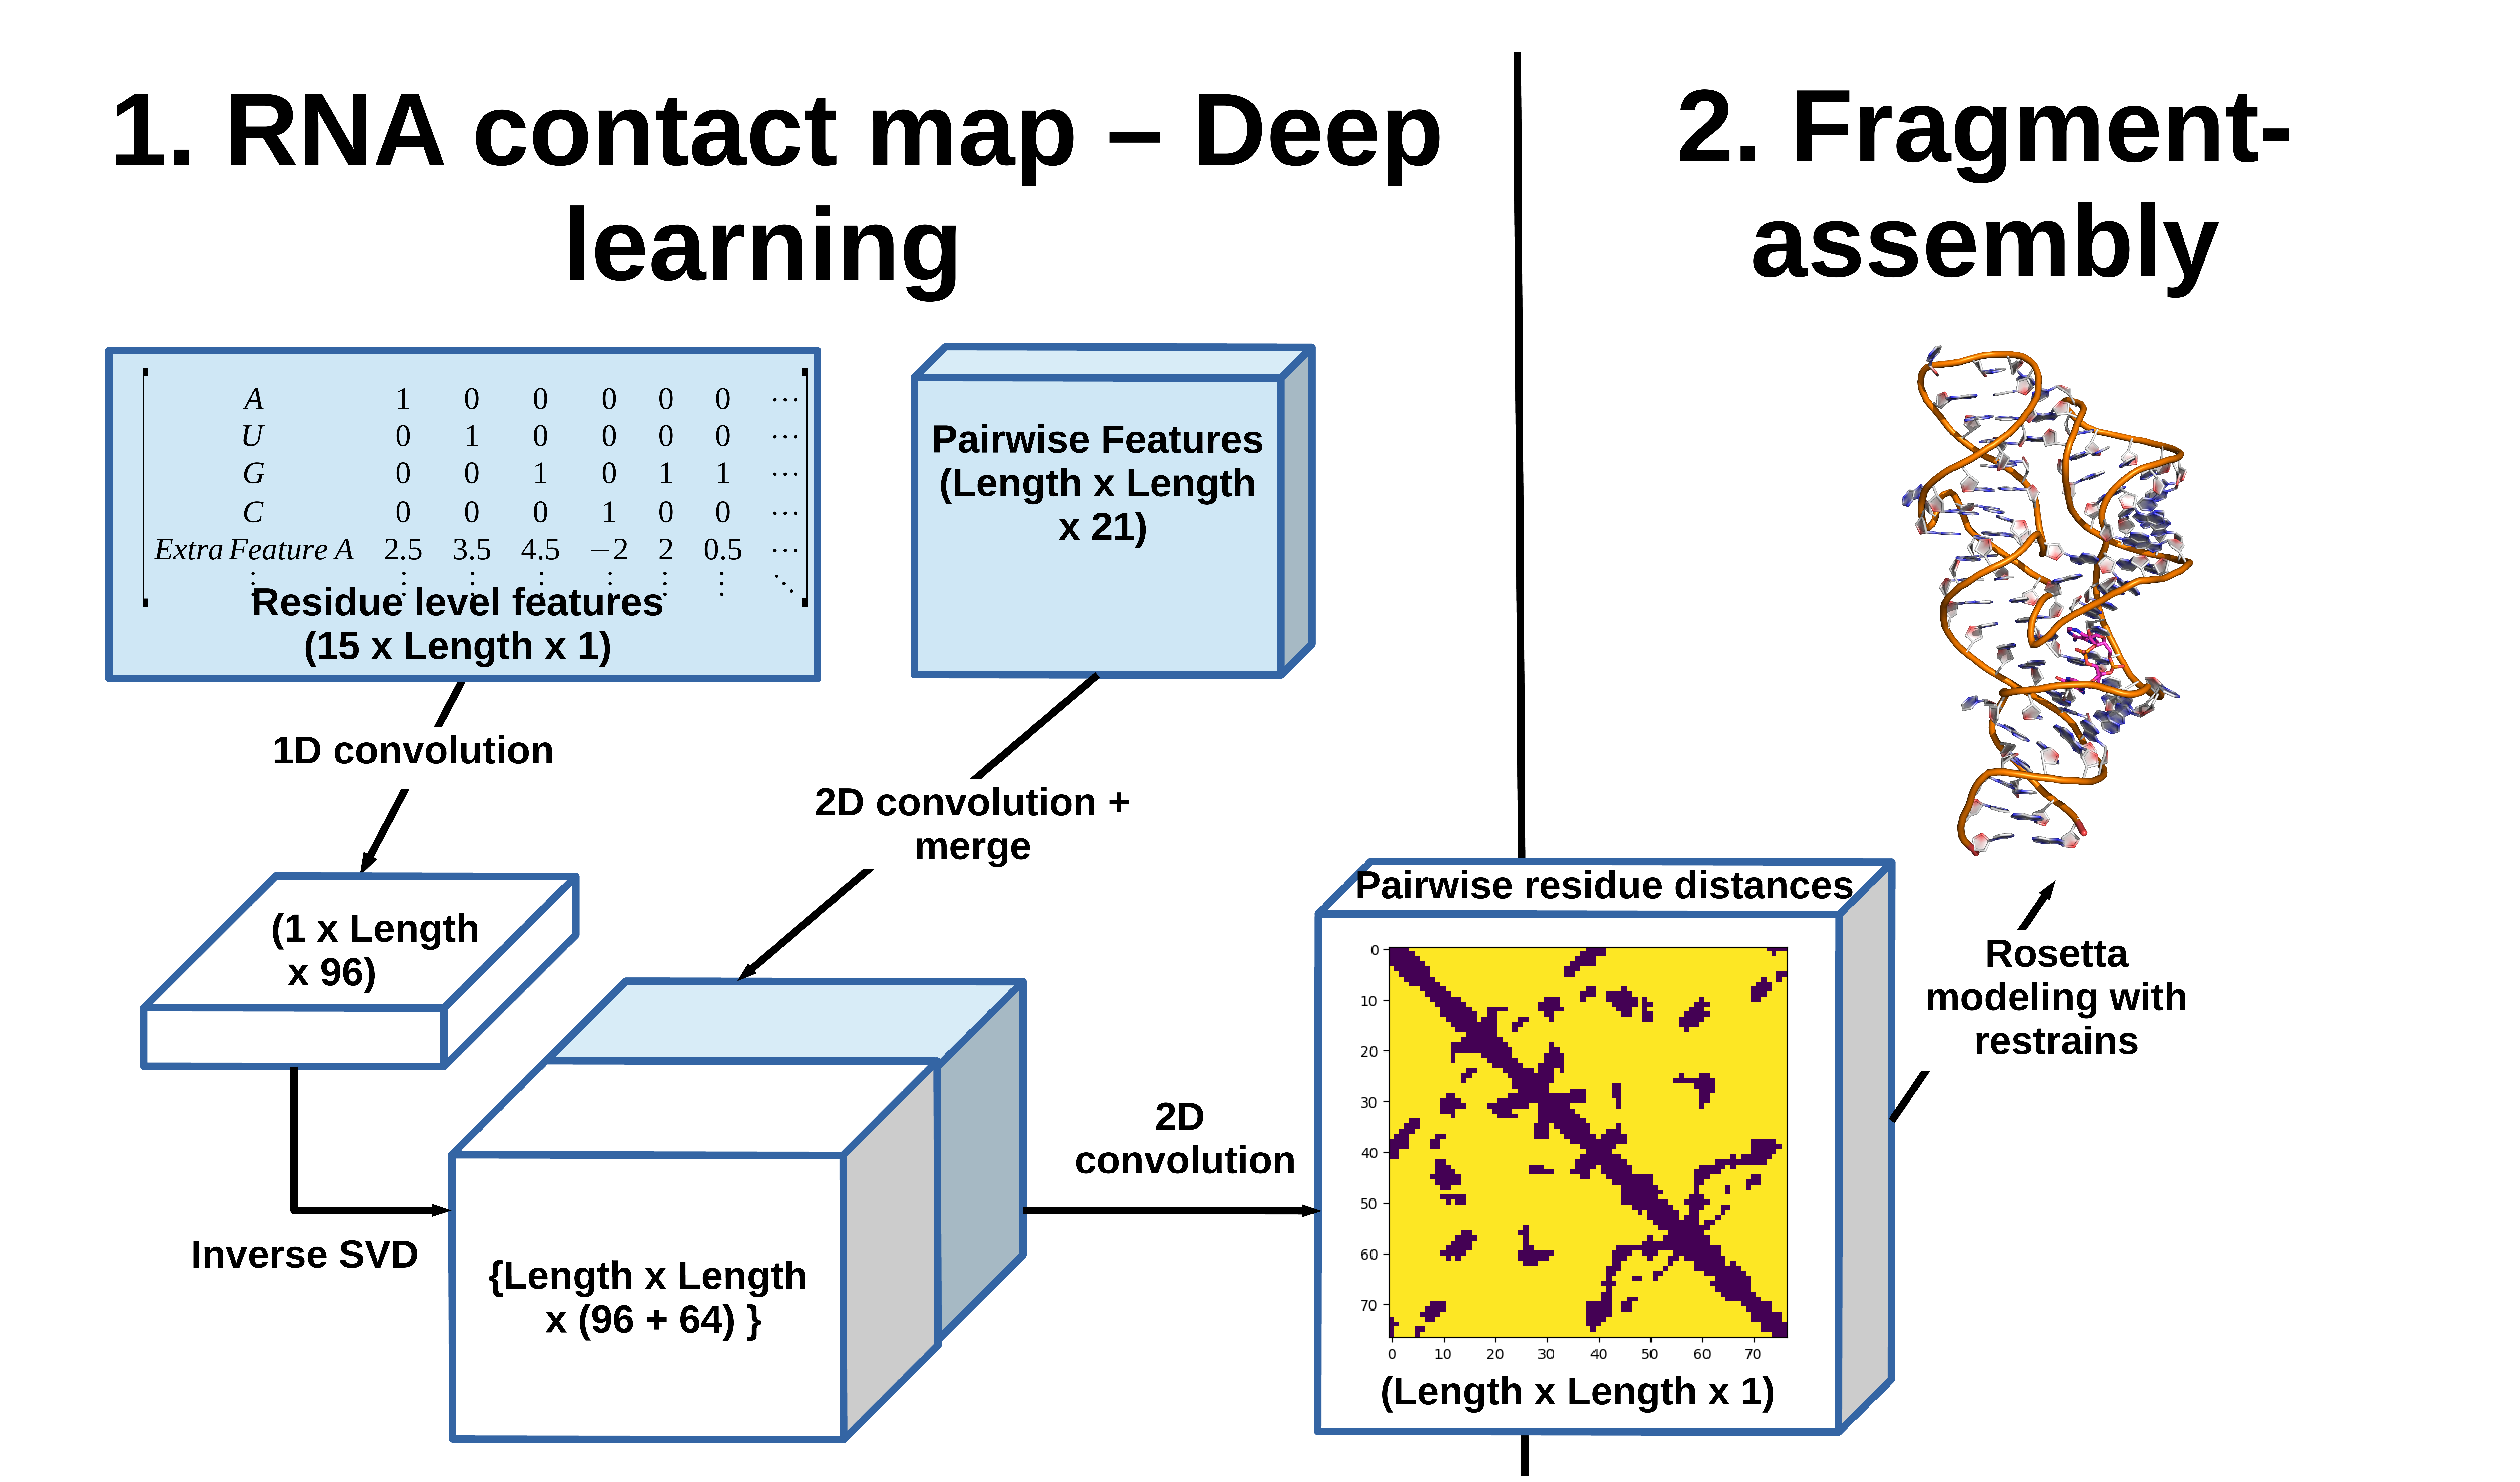

# 1. RNA contact map – Deep learning
2. Fragment- assembly
Residue level features
(15 x Length x 1)
Pairwise Features
(Length x Length
 x 21)
1D convolution
2D convolution + merge
Pairwise residue distances
(Length x Length x 1)
 (1 x Length
 x 96)
Rosetta modeling with restrains
{Length x Length
 x (96 + 64) }
2D
convolution
Inverse SVD